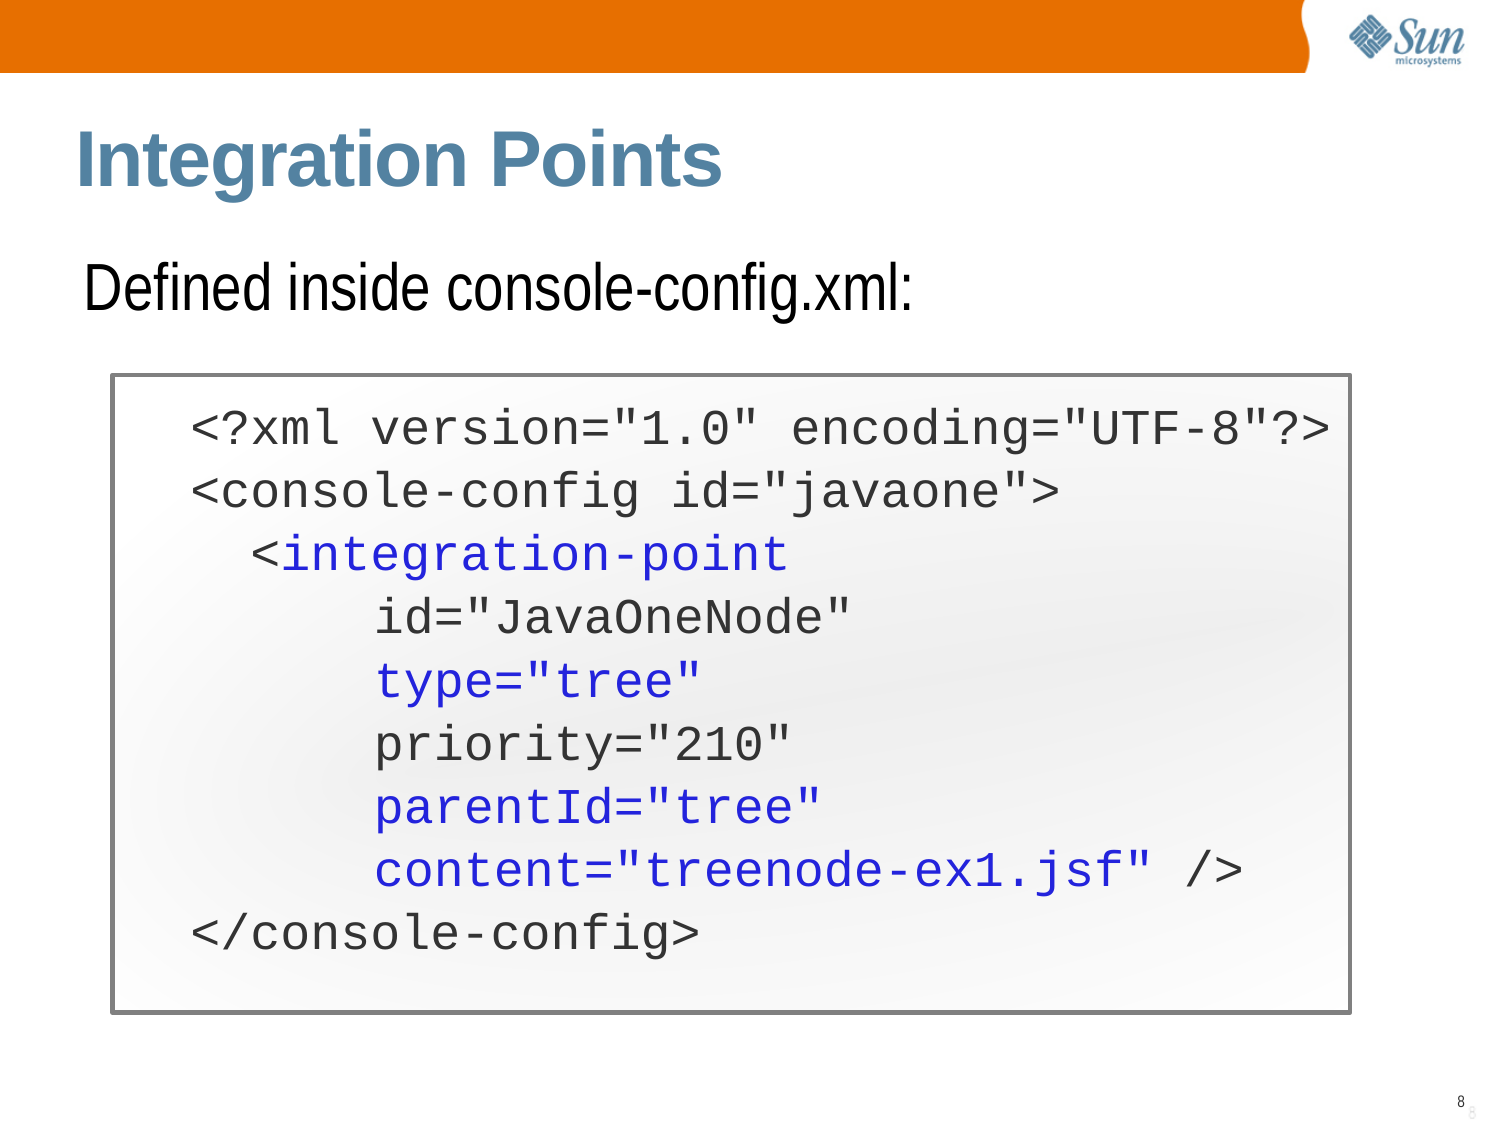

# Integration Points
Defined inside console-config.xml:
<?xml version="1.0" encoding="UTF-8"?>
<console-config id="javaone">
 <integration-point
	 id="JavaOneNode"
	 type="tree"
	 priority="210"
	 parentId="tree"
	 content="treenode-ex1.jsf" />
</console-config>